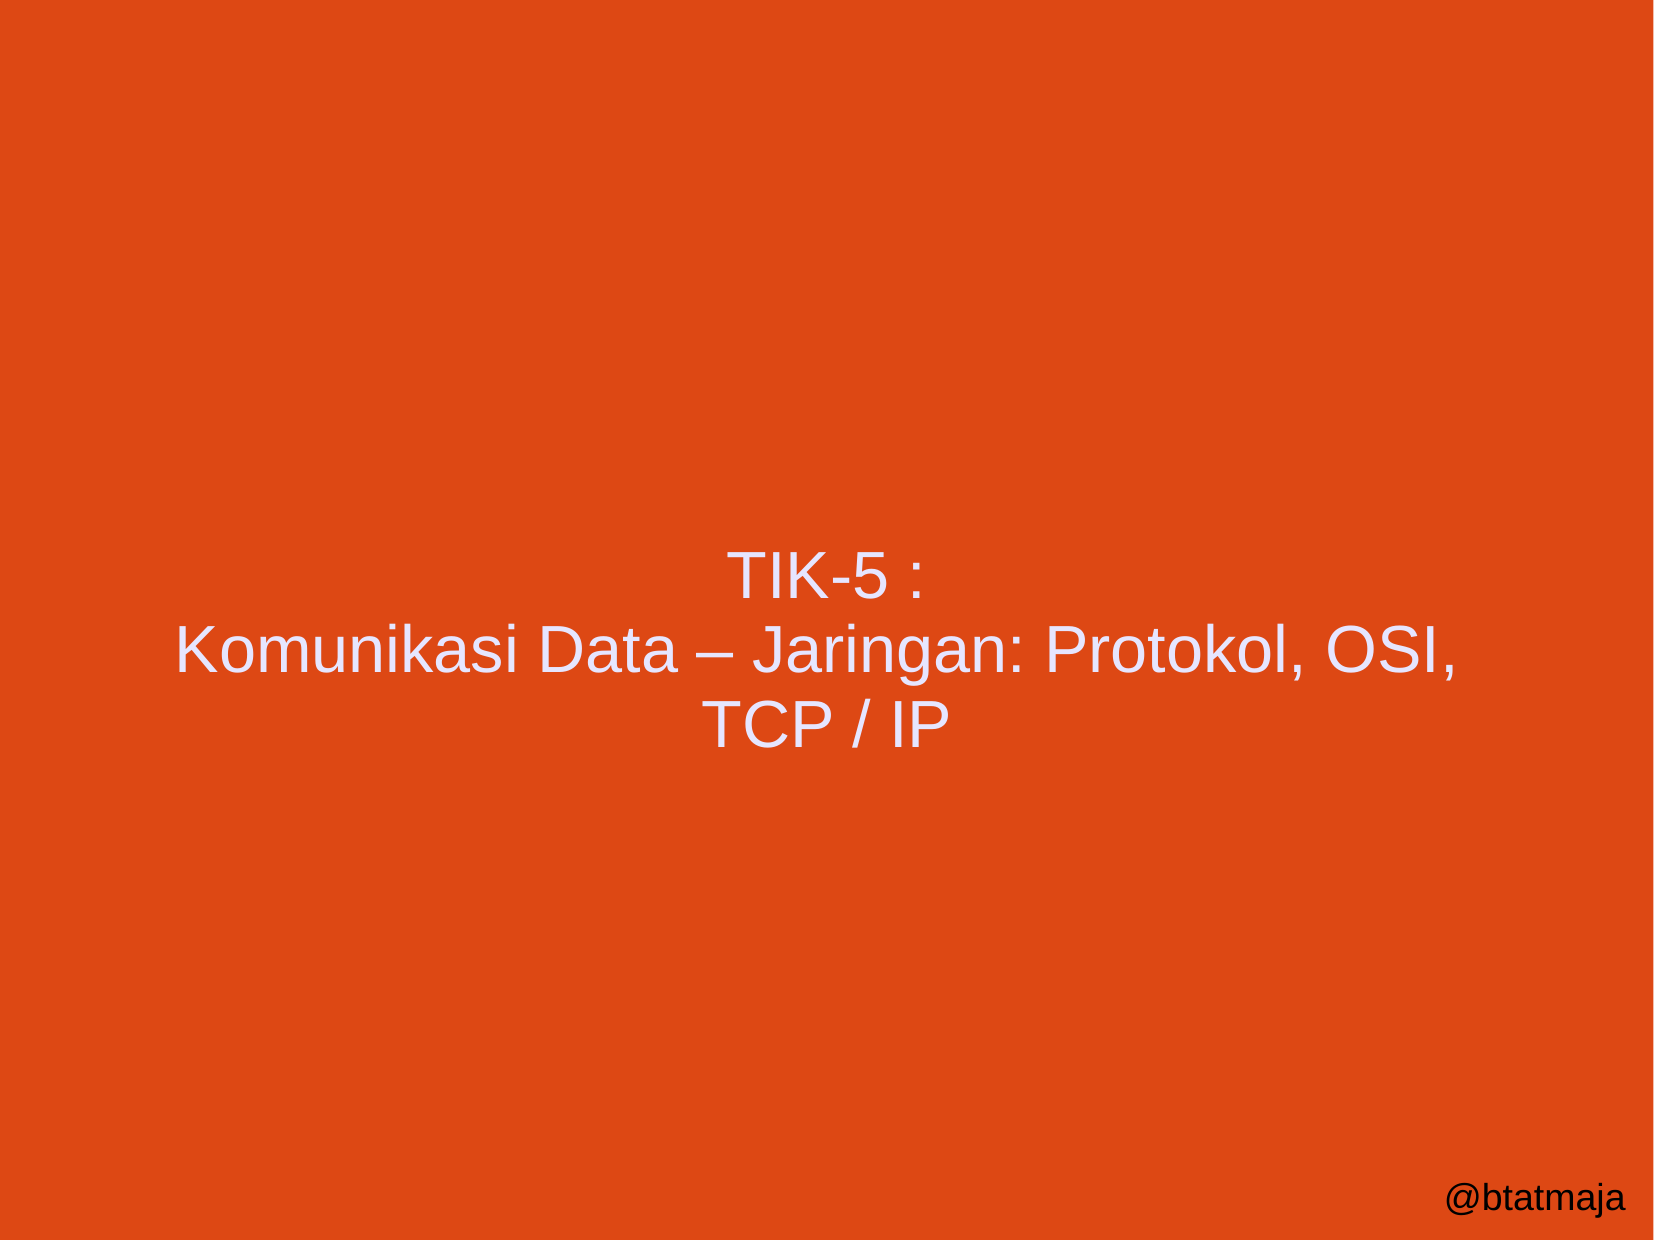

# TIK-5 :
Komunikasi Data – Jaringan: Protokol, OSI,
TCP / IP
@btatmaja